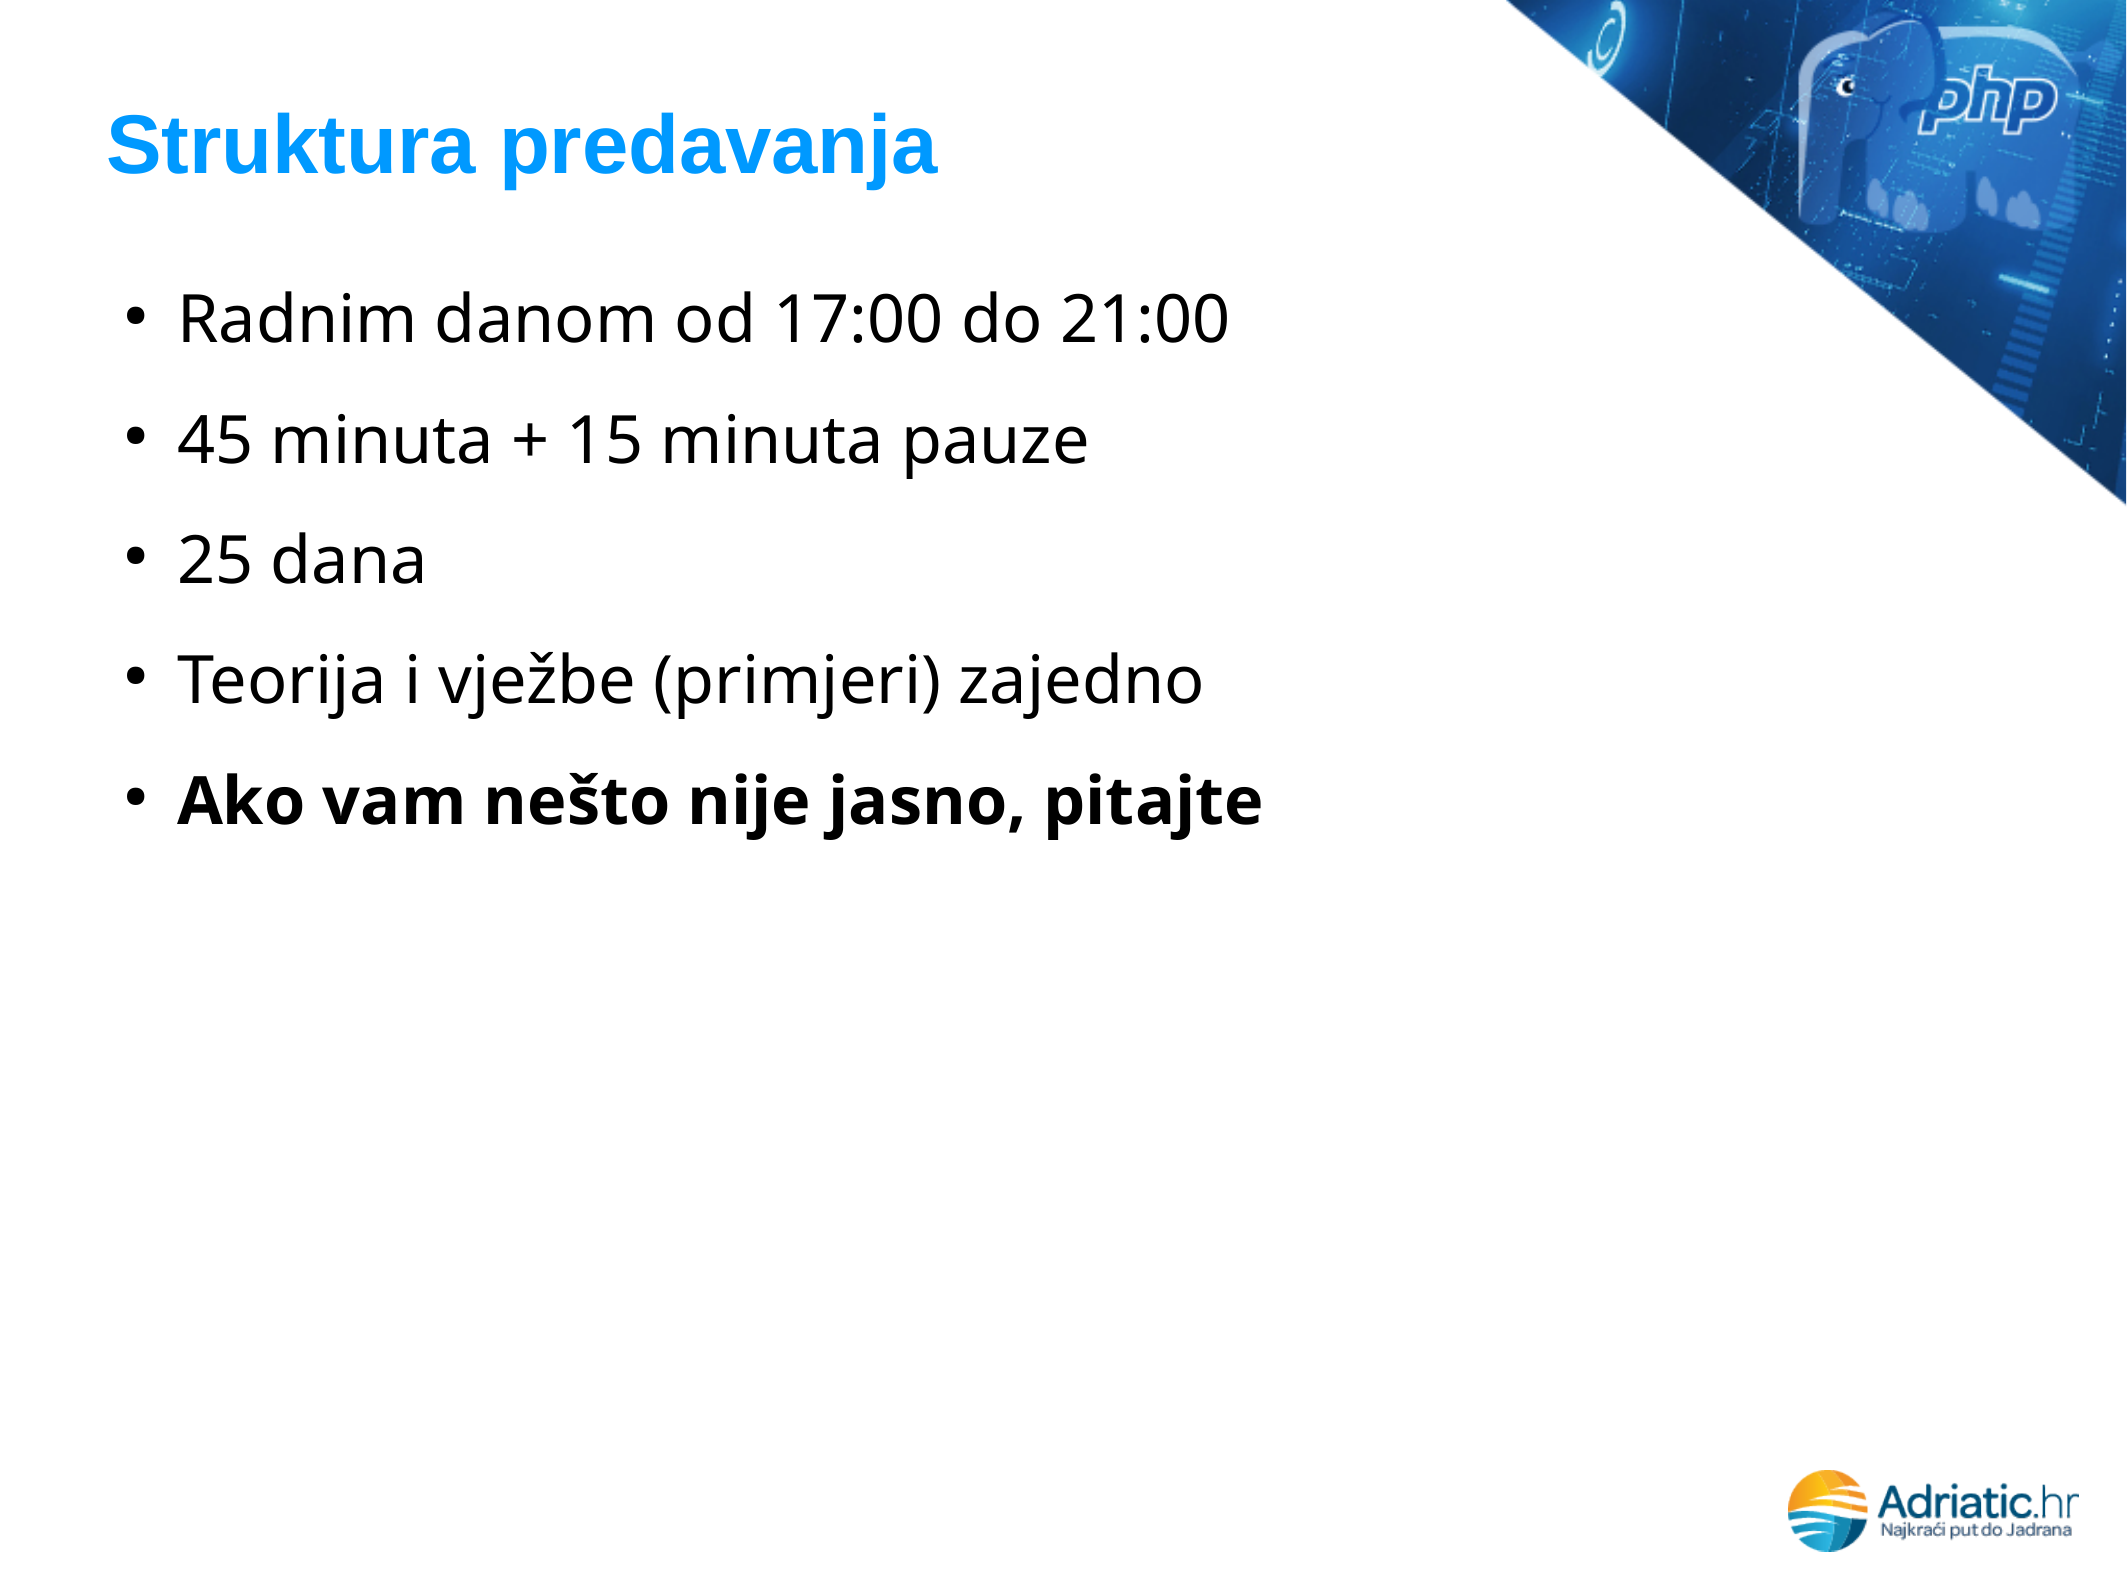

# Struktura predavanja
Radnim danom od 17:00 do 21:00
45 minuta + 15 minuta pauze
25 dana
Teorija i vježbe (primjeri) zajedno
Ako vam nešto nije jasno, pitajte